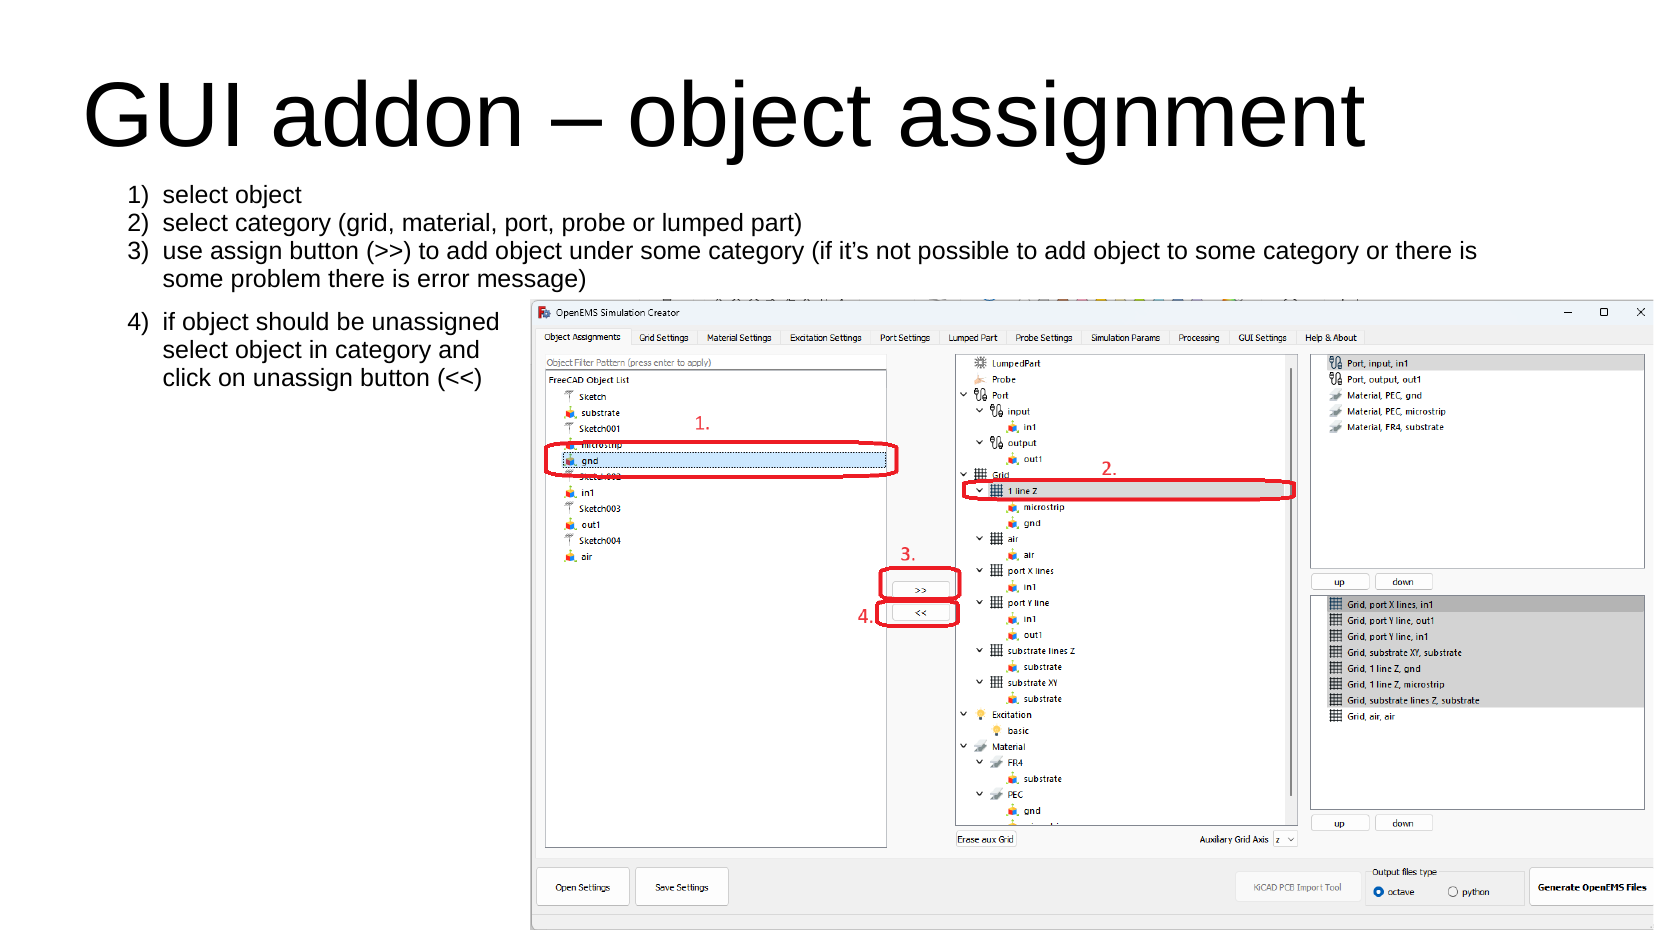

# GUI addon – object assignment
select object
select category (grid, material, port, probe or lumped part)
use assign button (>>) to add object under some category (if it’s not possible to add object to some category or there is some problem there is error message)
if object should be unassigned select object in category and click on unassign button (<<)